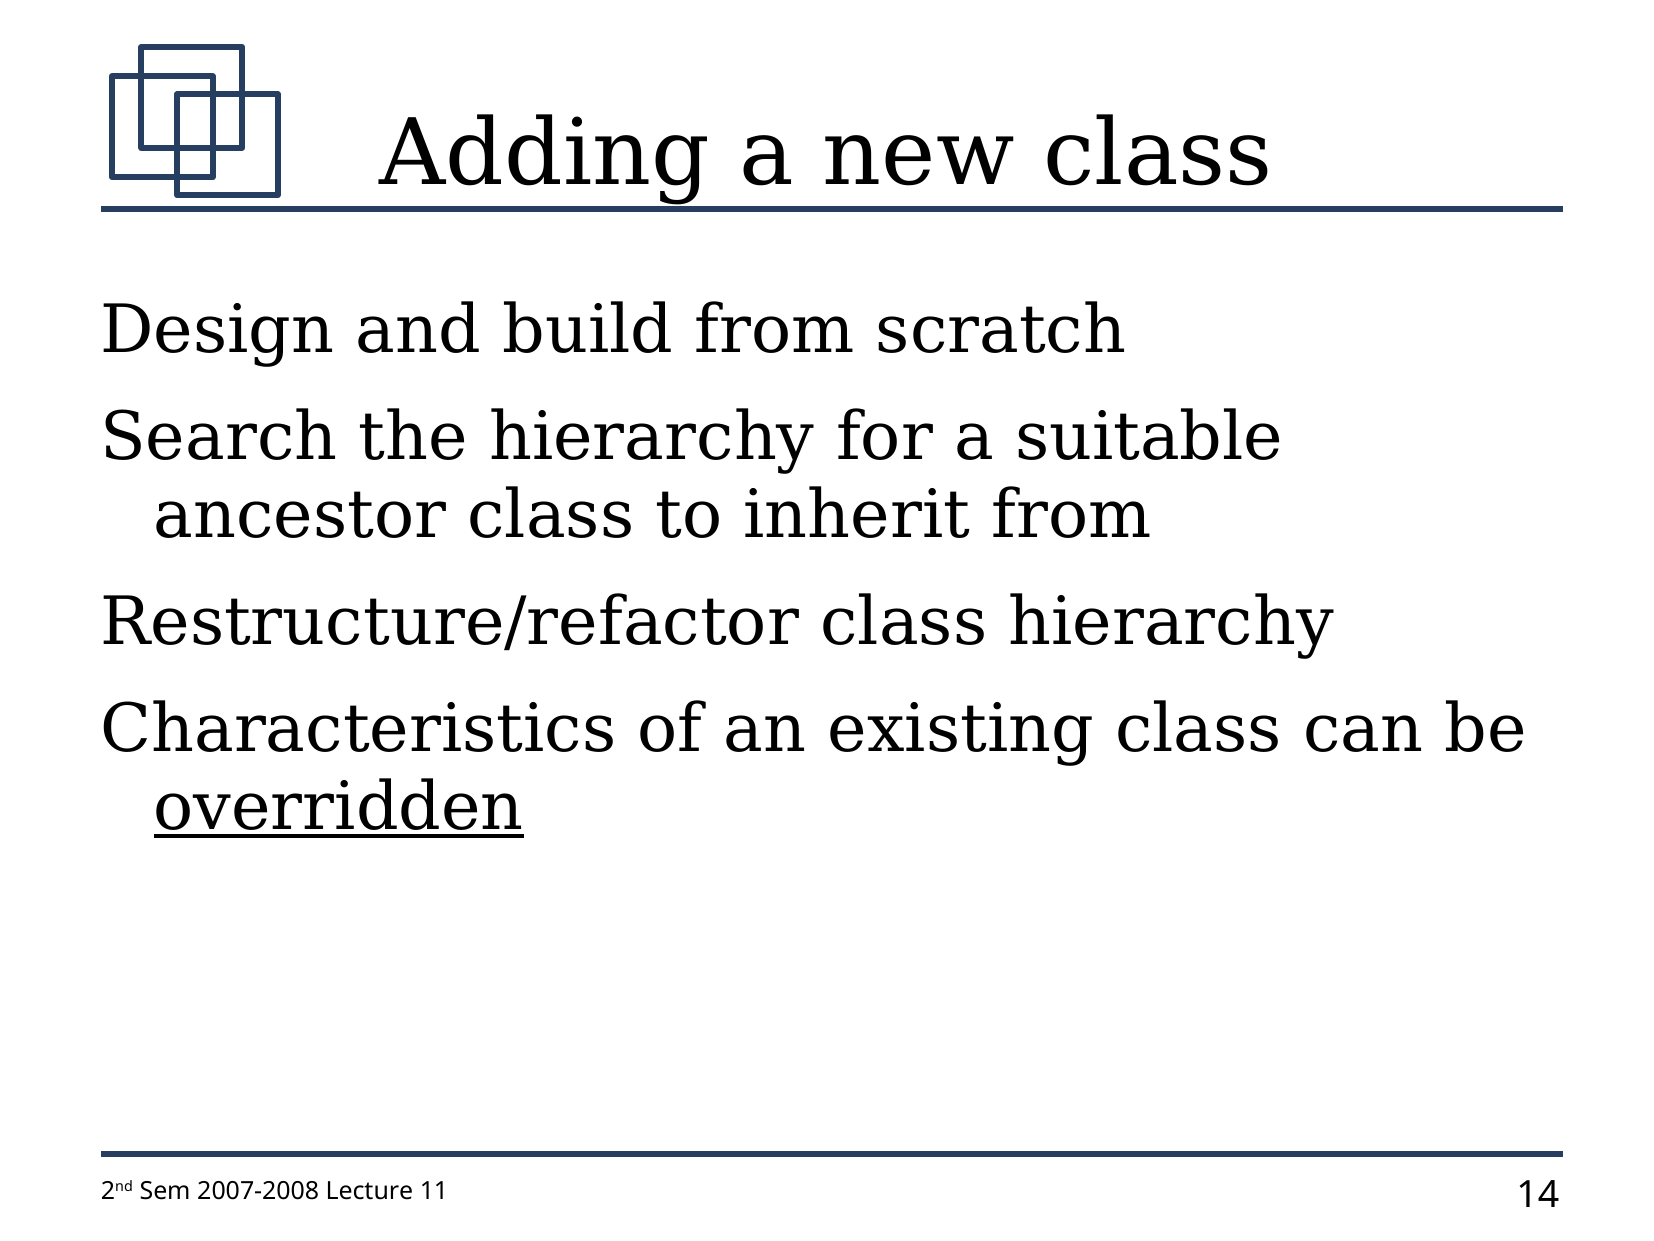

# Adding a new class
Design and build from scratch
Search the hierarchy for a suitable ancestor class to inherit from
Restructure/refactor class hierarchy
Characteristics of an existing class can be overridden